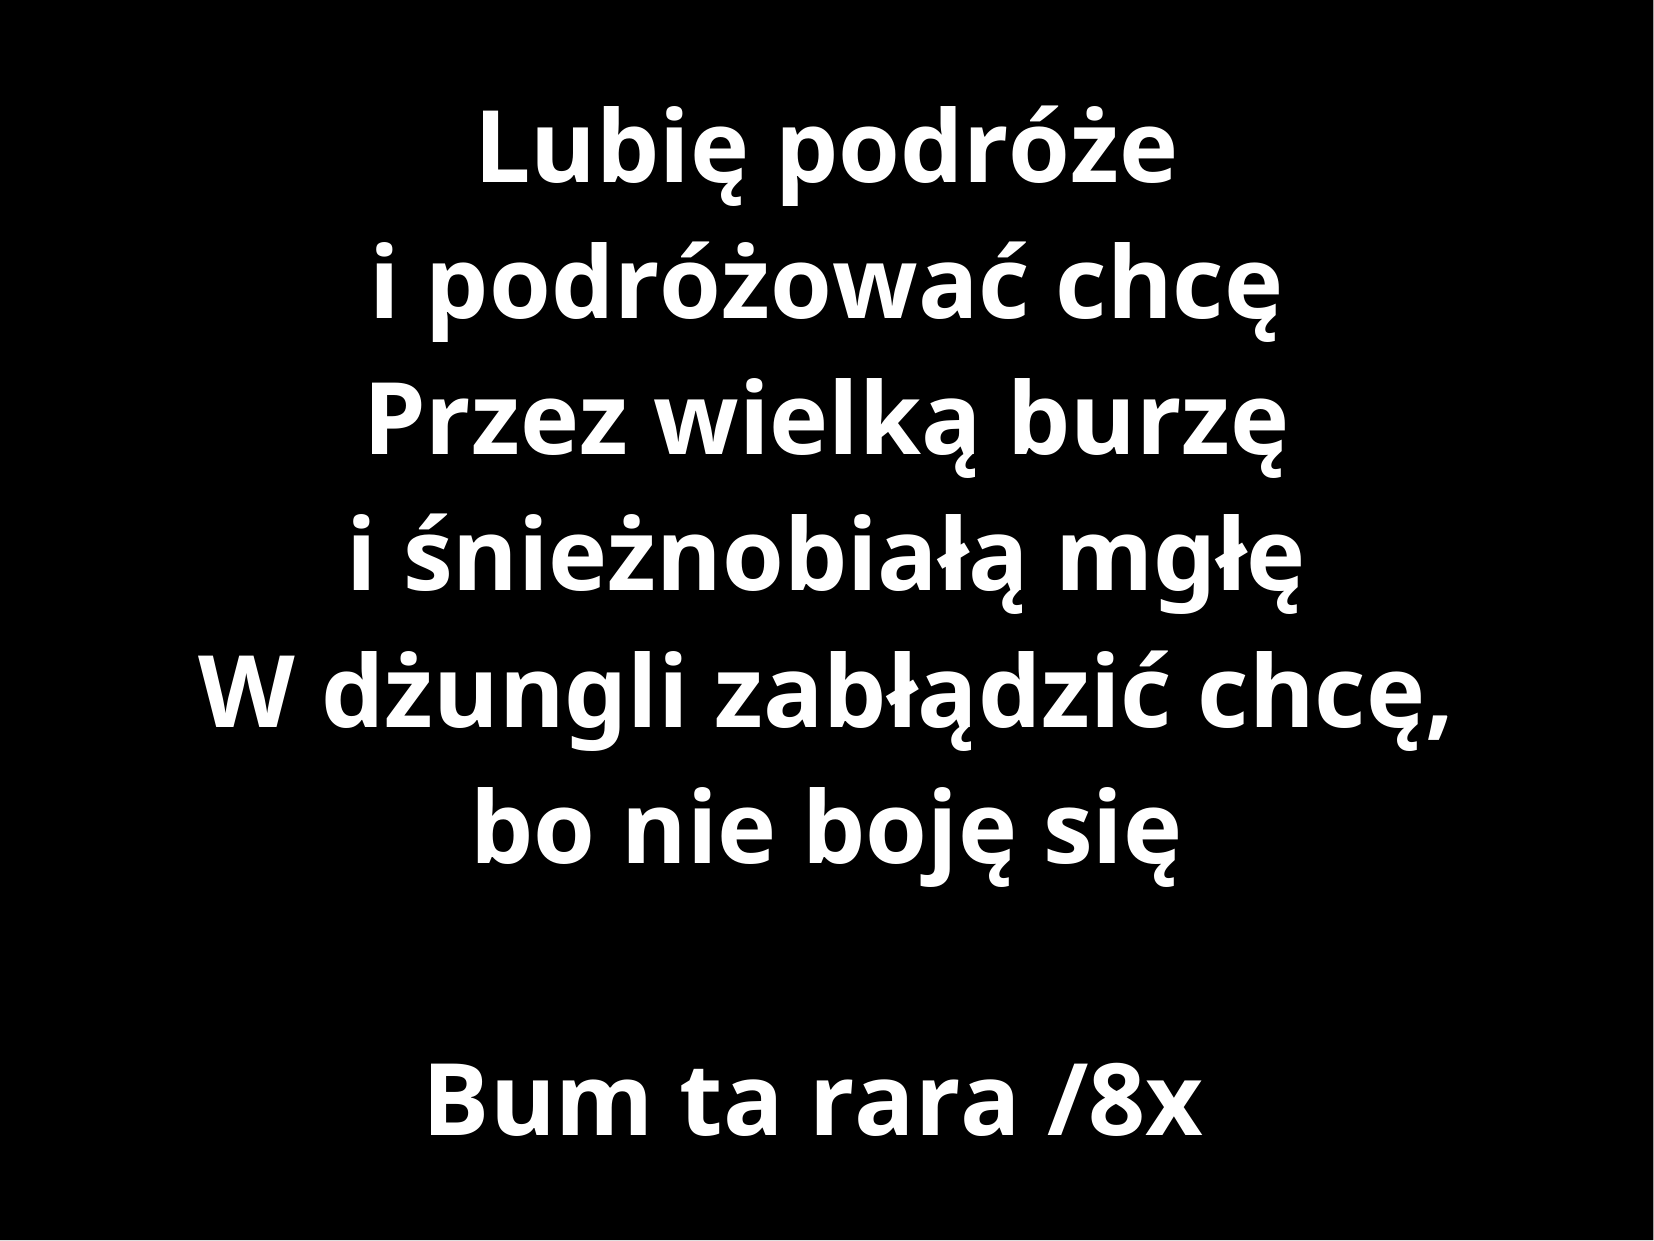

# Lubię podróże i podróżować chcę Przez wielką burzę i śnieżnobiałą mgłę W dżungli zabłądzić chcę, bo nie boję się Bum ta rara /8x